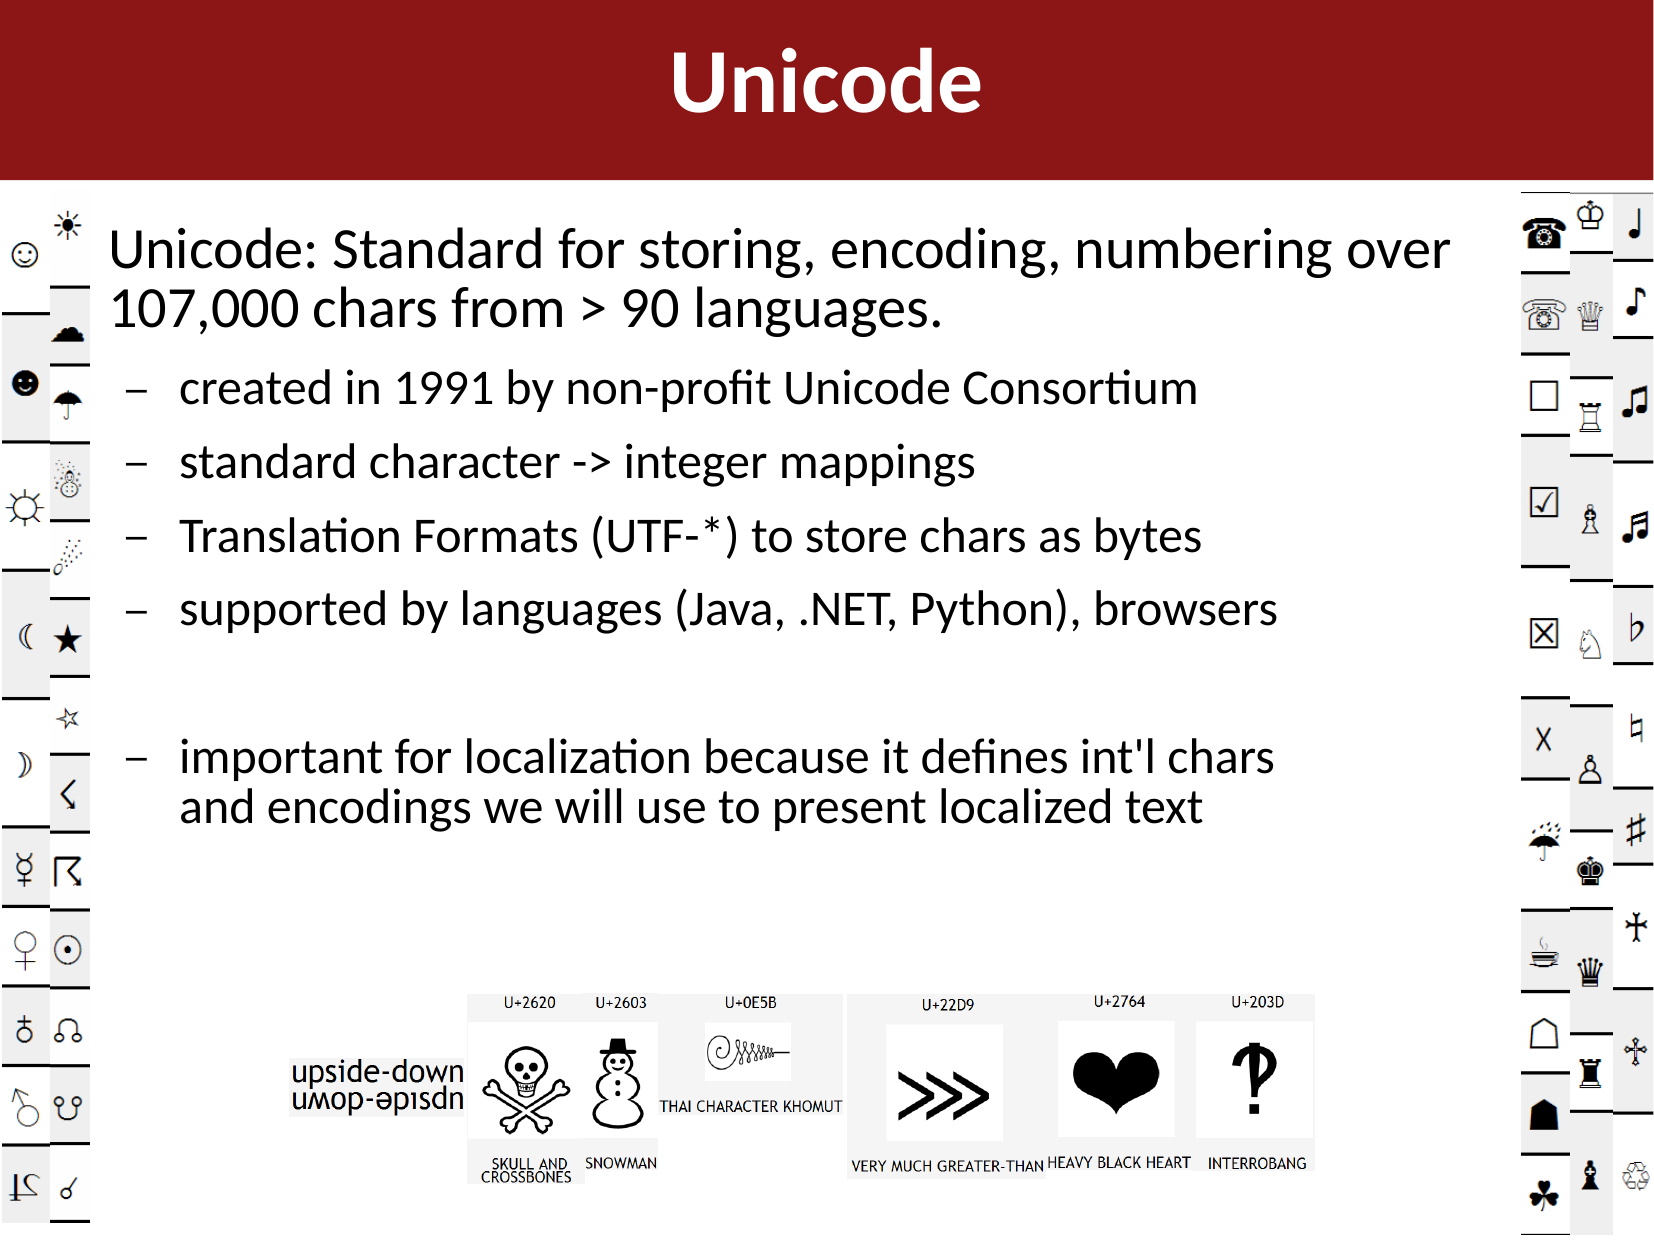

# Unicode
Unicode: Standard for storing, encoding, numbering over 107,000 chars from > 90 languages.
created in 1991 by non-profit Unicode Consortium
standard character -> integer mappings
Translation Formats (UTF-*) to store chars as bytes
supported by languages (Java, .NET, Python), browsers
important for localization because it defines int'l chars
and encodings we will use to present localized text